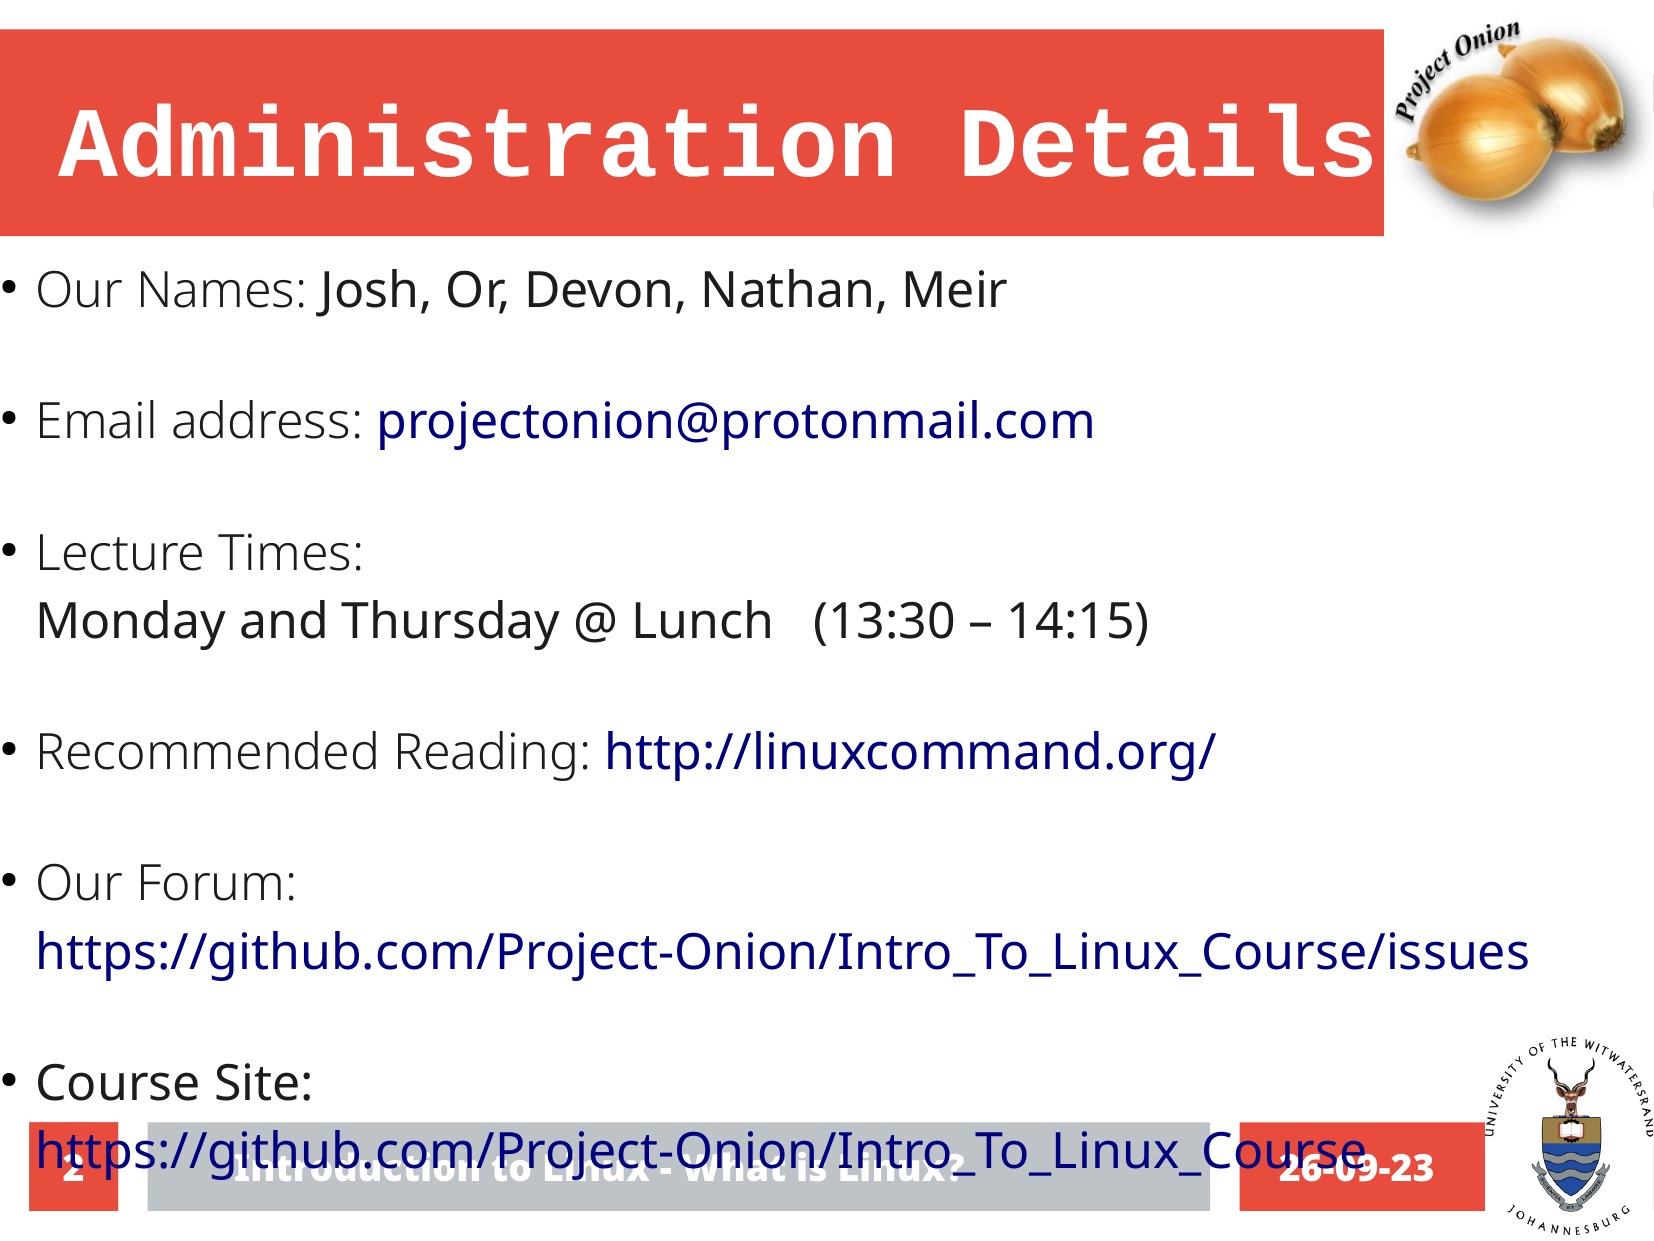

# Administration Details
Our Names: Josh, Or, Devon, Nathan, Meir
Email address: projectonion@protonmail.com
Lecture Times:
Monday and Thursday @ Lunch (13:30 – 14:15)
Recommended Reading: http://linuxcommand.org/
Our Forum: https://github.com/Project-Onion/Intro_To_Linux_Course/issues
Course Site:
https://github.com/Project-Onion/Intro_To_Linux_Course
2
 Introduction to Linux - What is Linux?